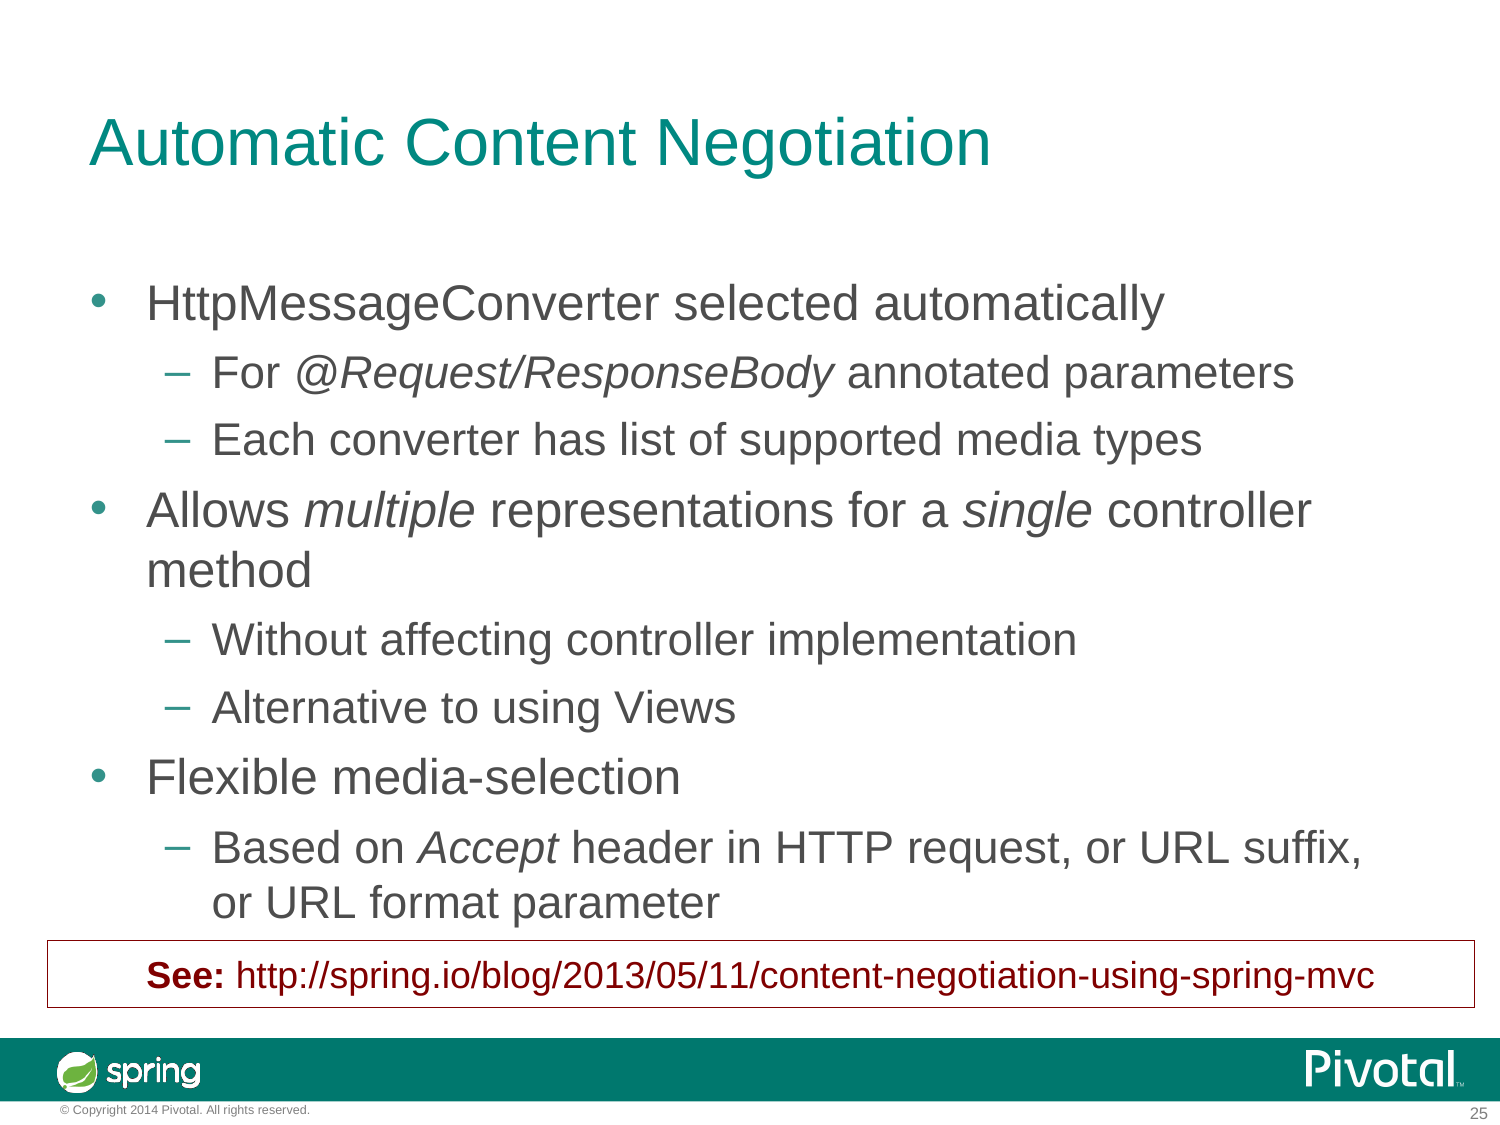

# Automatic Content Negotiation
HttpMessageConverter selected automatically
For @Request/ResponseBody annotated parameters
Each converter has list of supported media types
Allows multiple representations for a single controller method
Without affecting controller implementation
Alternative to using Views
Flexible media-selection
Based on Accept header in HTTP request, or URL suffix, or URL format parameter
See: http://spring.io/blog/2013/05/11/content-negotiation-using-spring-mvc